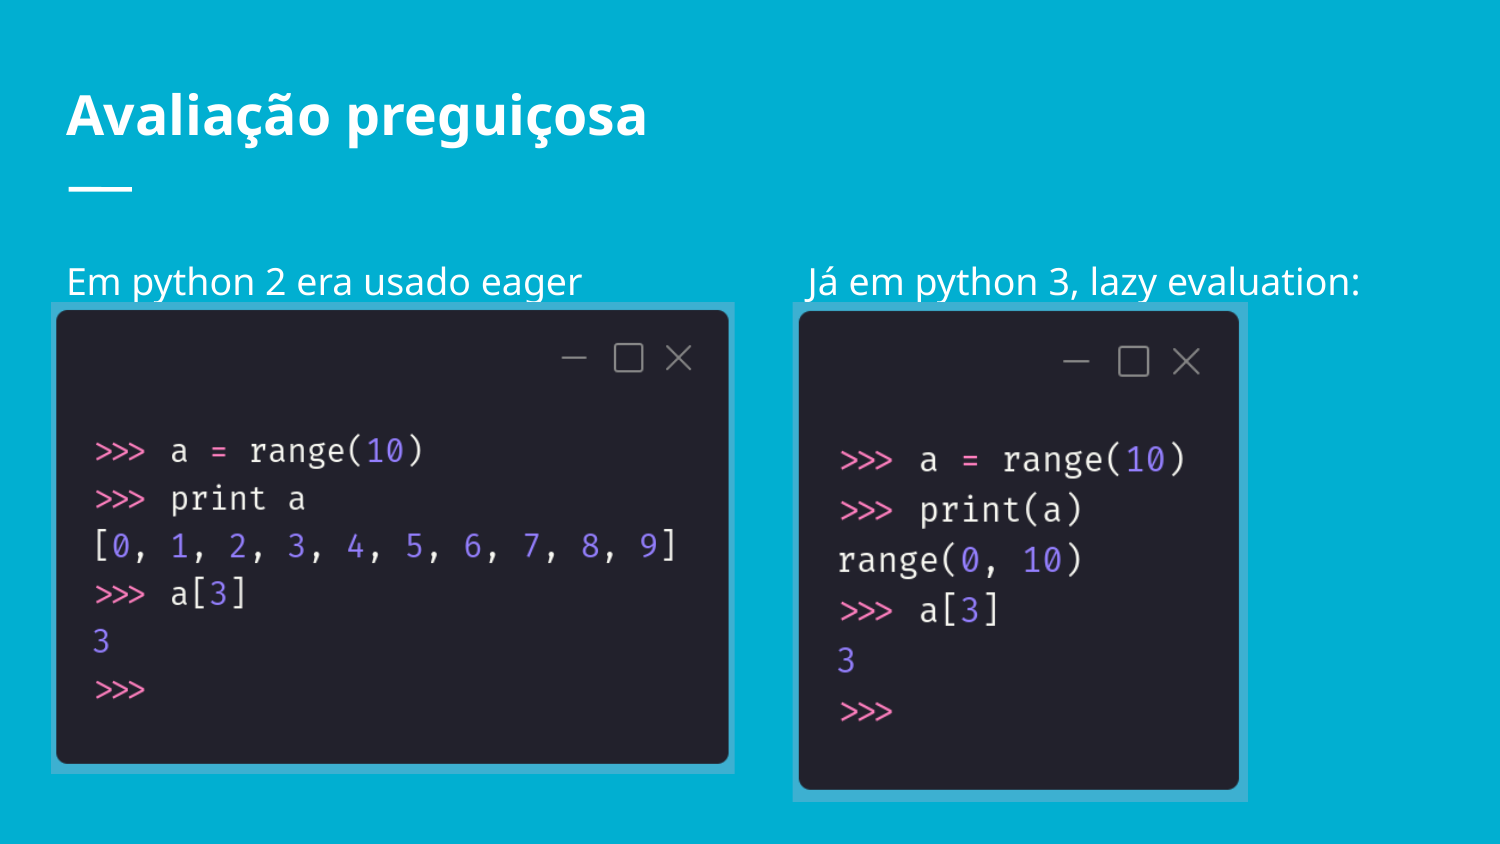

# Avaliação preguiçosa
Em python 2 era usado eager evaluation:
Já em python 3, lazy evaluation: